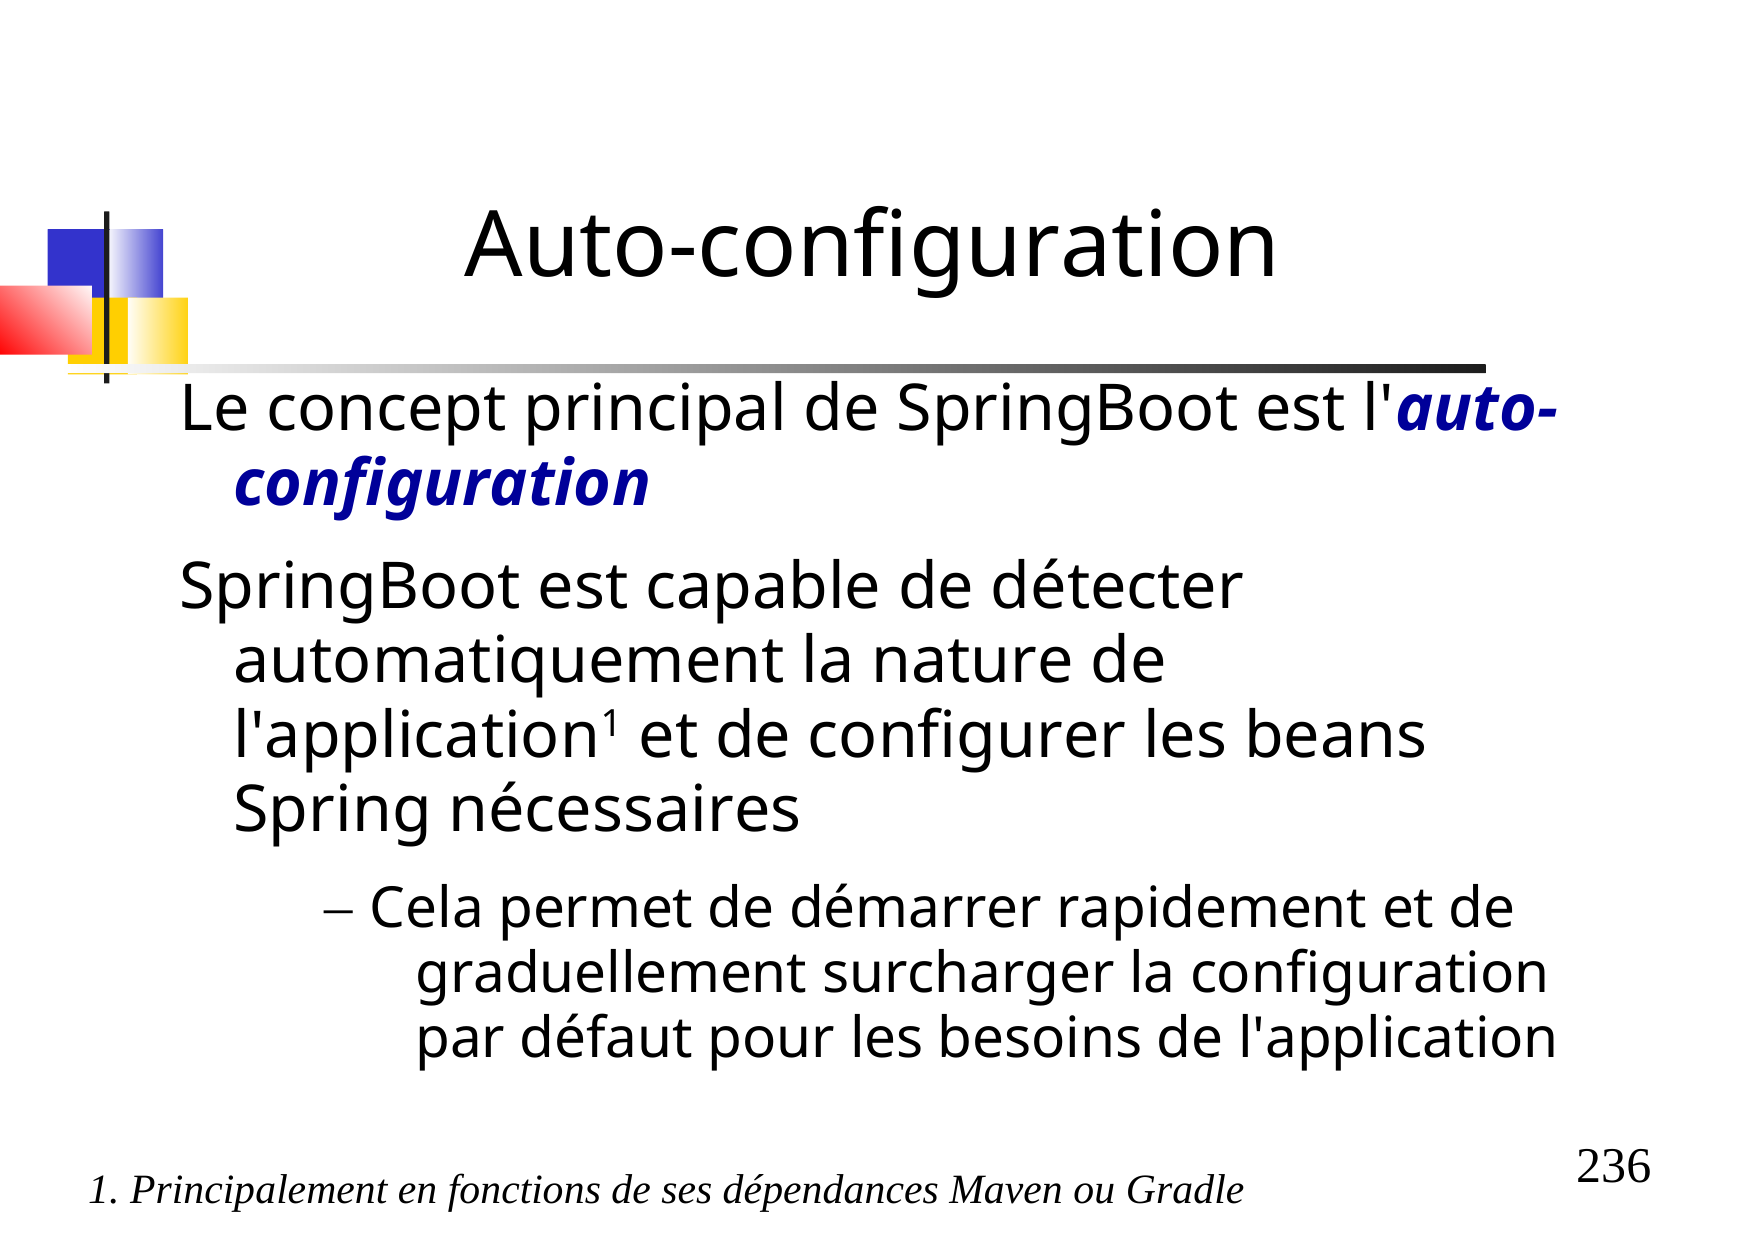

# Auto-configuration
Le concept principal de SpringBoot est l'auto-configuration
SpringBoot est capable de détecter automatiquement la nature de l'application1 et de configurer les beans Spring nécessaires
Cela permet de démarrer rapidement et de graduellement surcharger la configuration par défaut pour les besoins de l'application
1. Principalement en fonctions de ses dépendances Maven ou Gradle